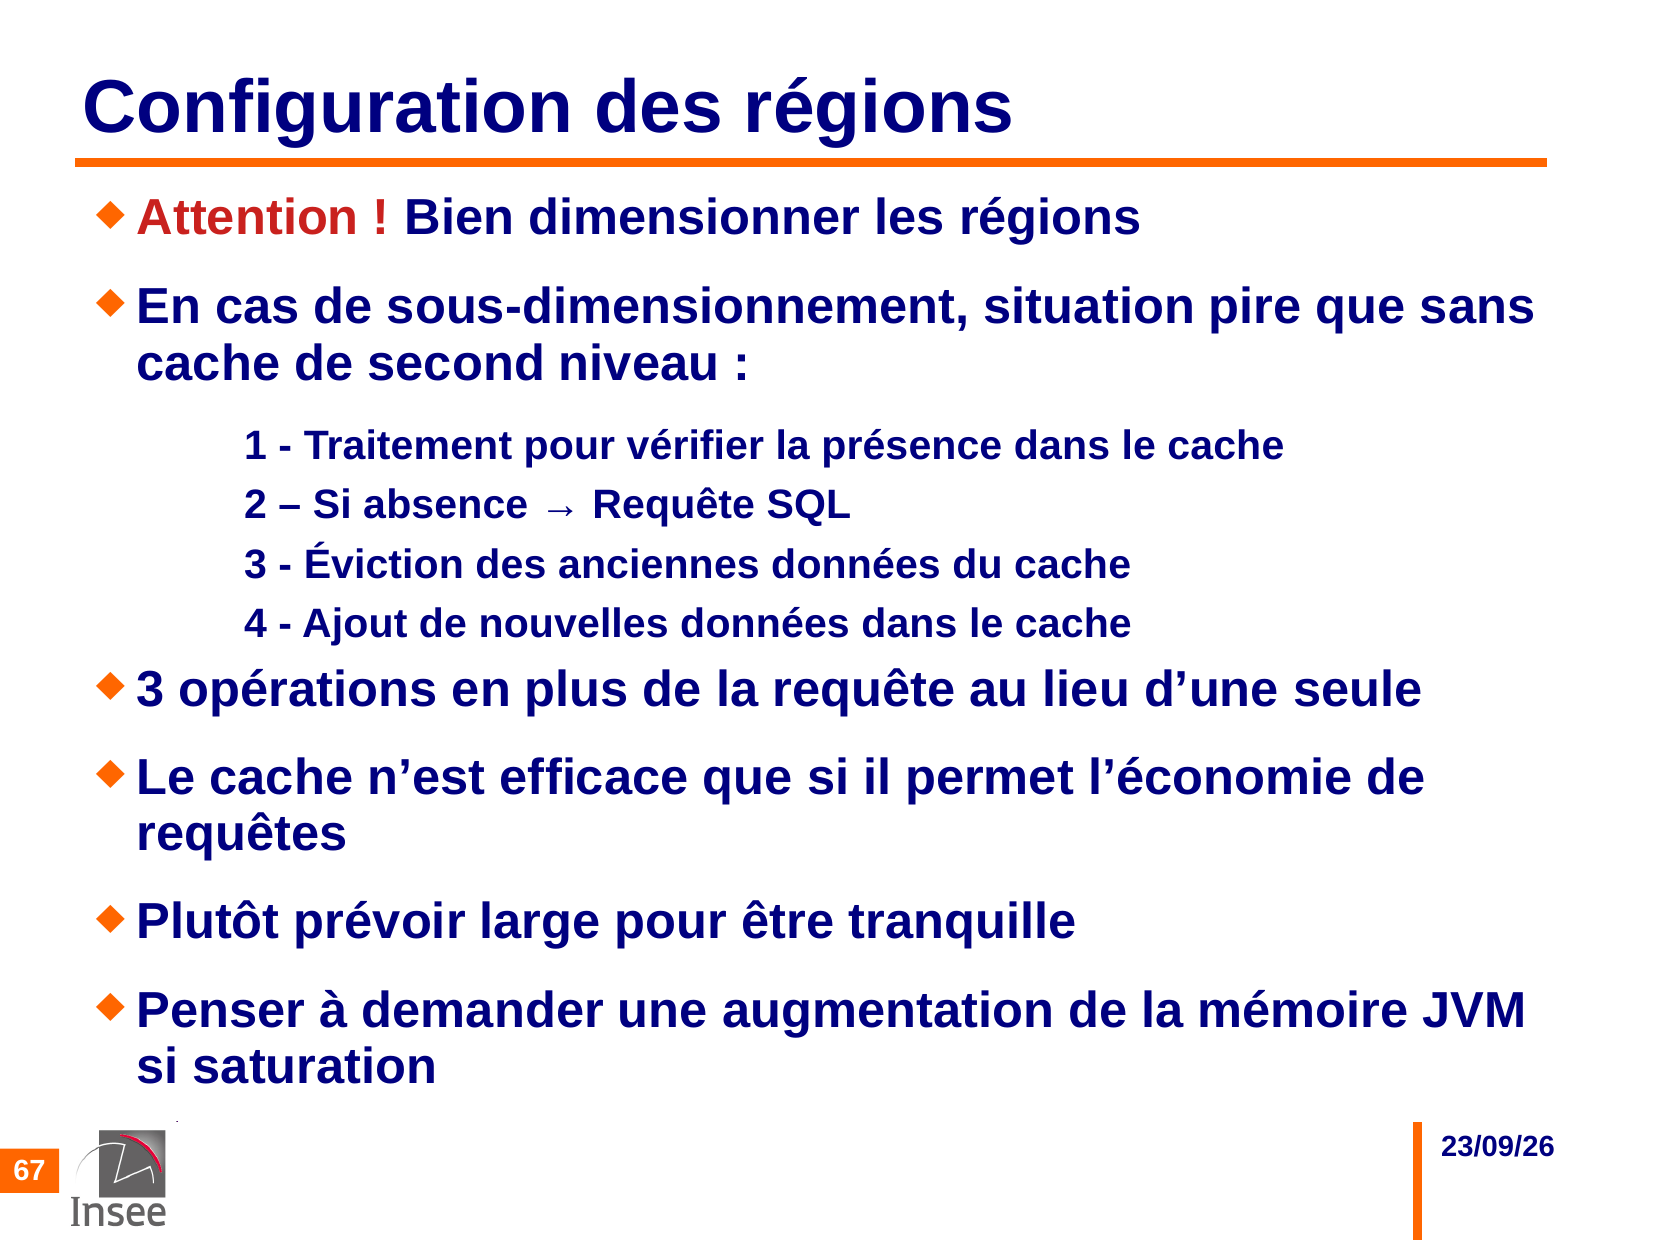

# Configuration des régions
Attention ! Bien dimensionner les régions
En cas de sous-dimensionnement, situation pire que sans cache de second niveau :
1 - Traitement pour vérifier la présence dans le cache
2 – Si absence → Requête SQL
3 - Éviction des anciennes données du cache
4 - Ajout de nouvelles données dans le cache
3 opérations en plus de la requête au lieu d’une seule
Le cache n’est efficace que si il permet l’économie de requêtes
Plutôt prévoir large pour être tranquille
Penser à demander une augmentation de la mémoire JVM si saturation
67